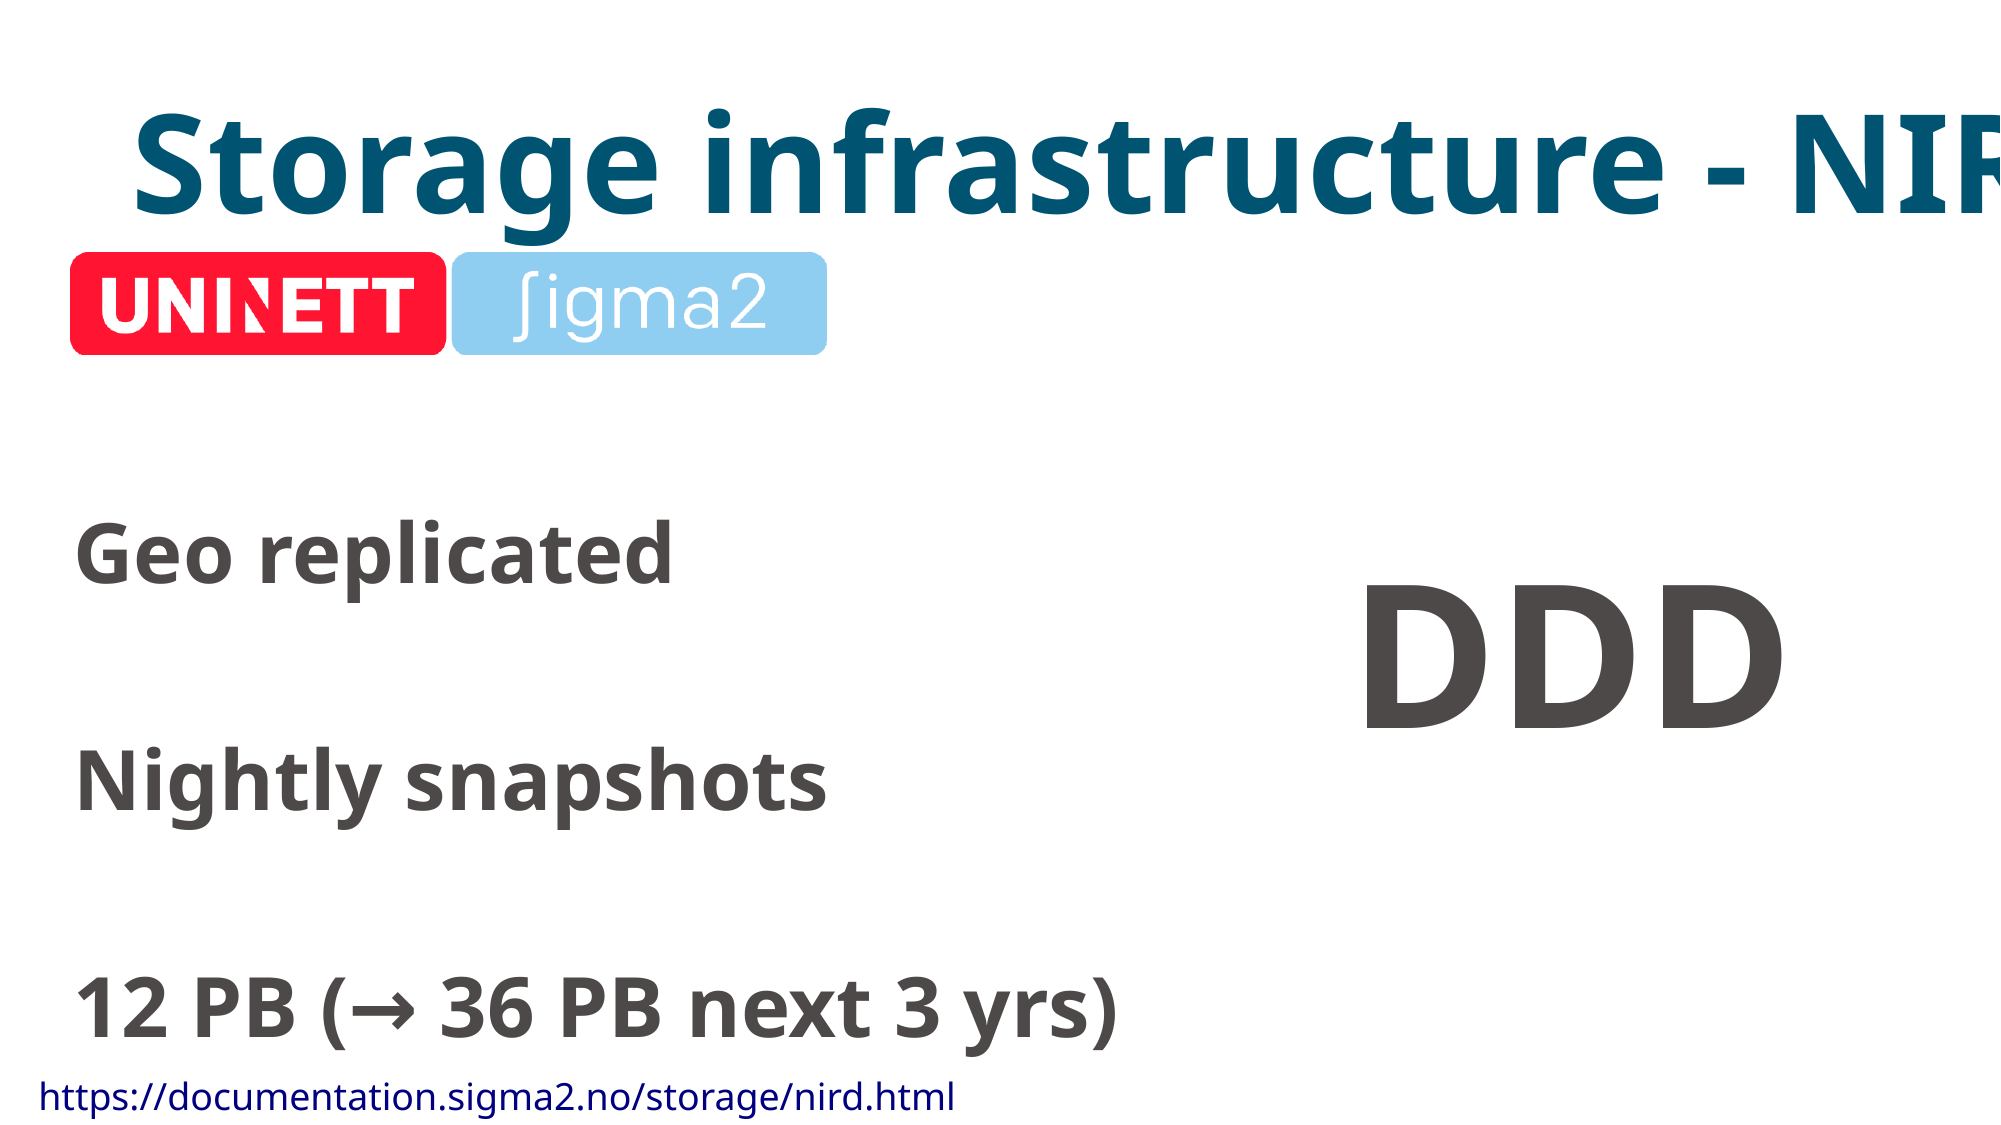

Storage infrastructure - NIRD
Geo replicated
Nightly snapshots
12 PB (→ 36 PB next 3 yrs)
DDD
https://documentation.sigma2.no/storage/nird.html